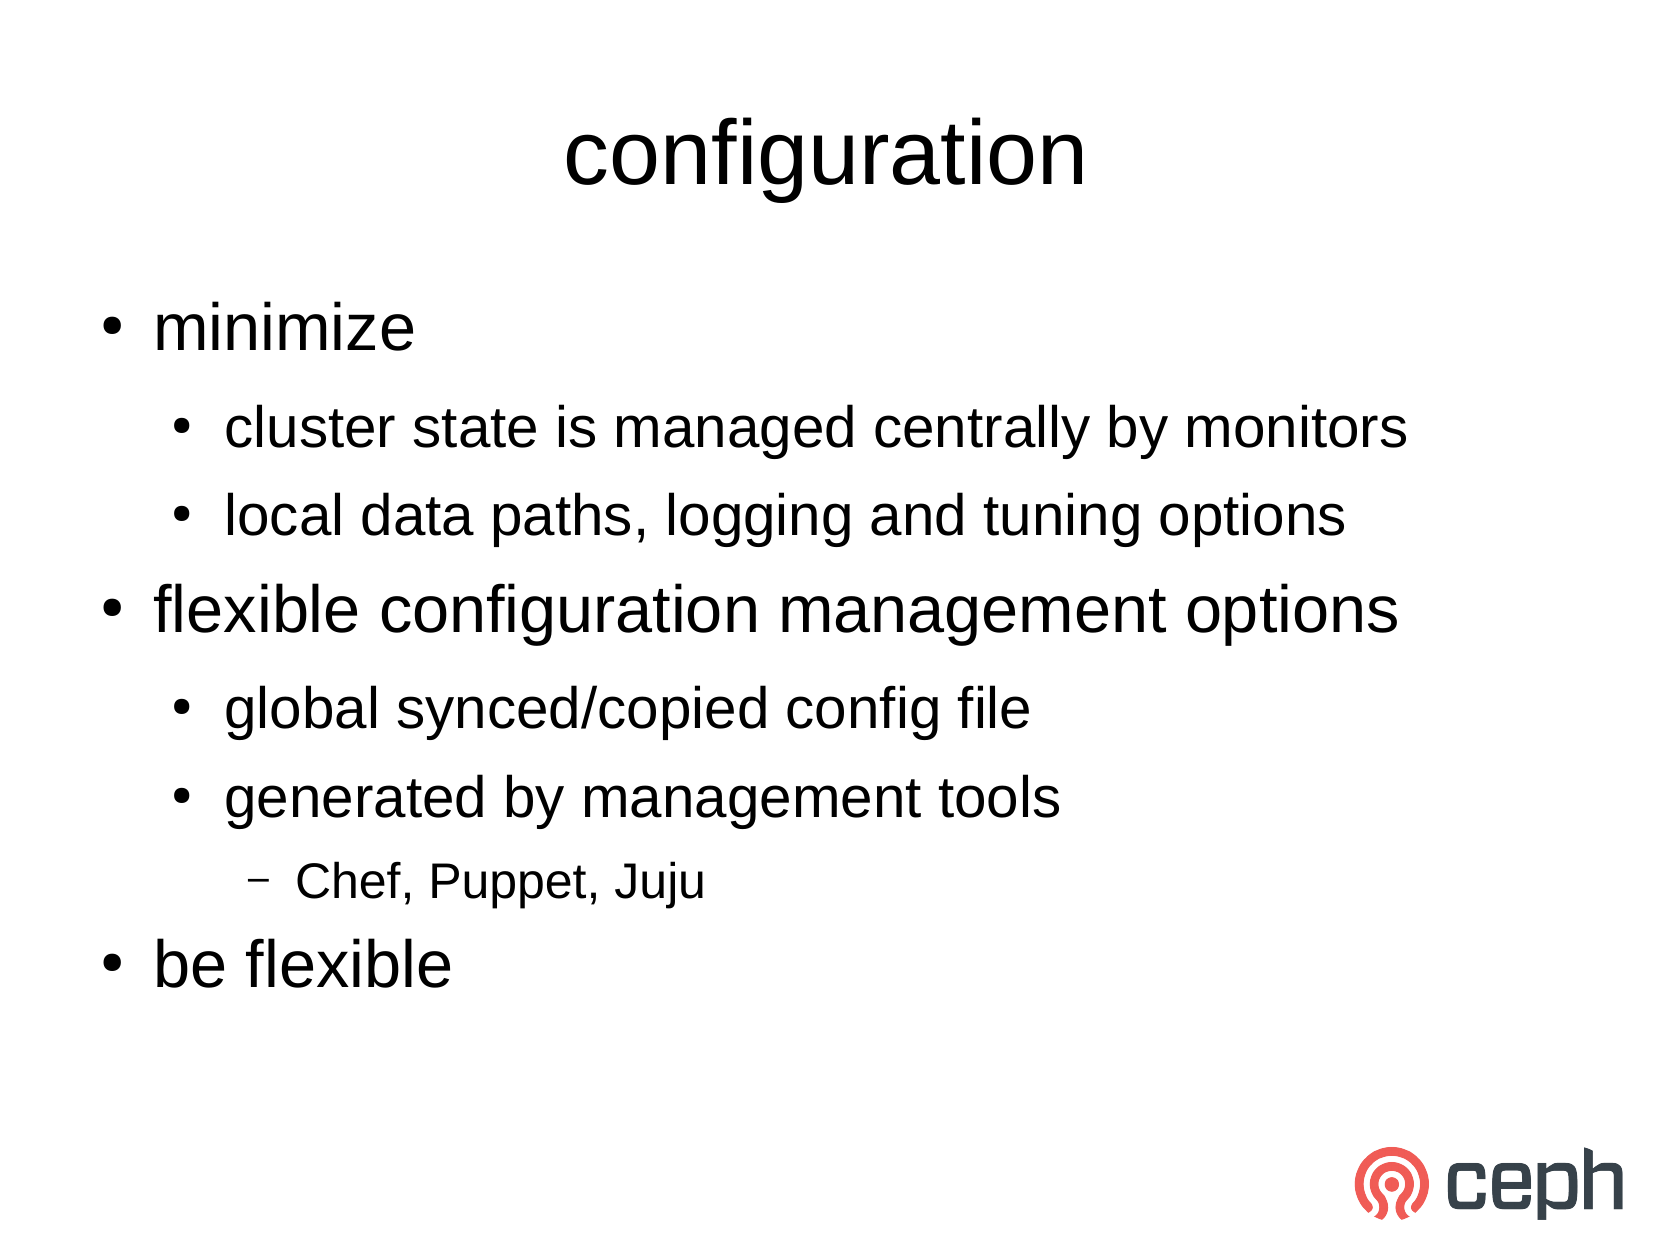

# configuration
minimize
cluster state is managed centrally by monitors
local data paths, logging and tuning options
flexible configuration management options
global synced/copied config file
generated by management tools
Chef, Puppet, Juju
be flexible